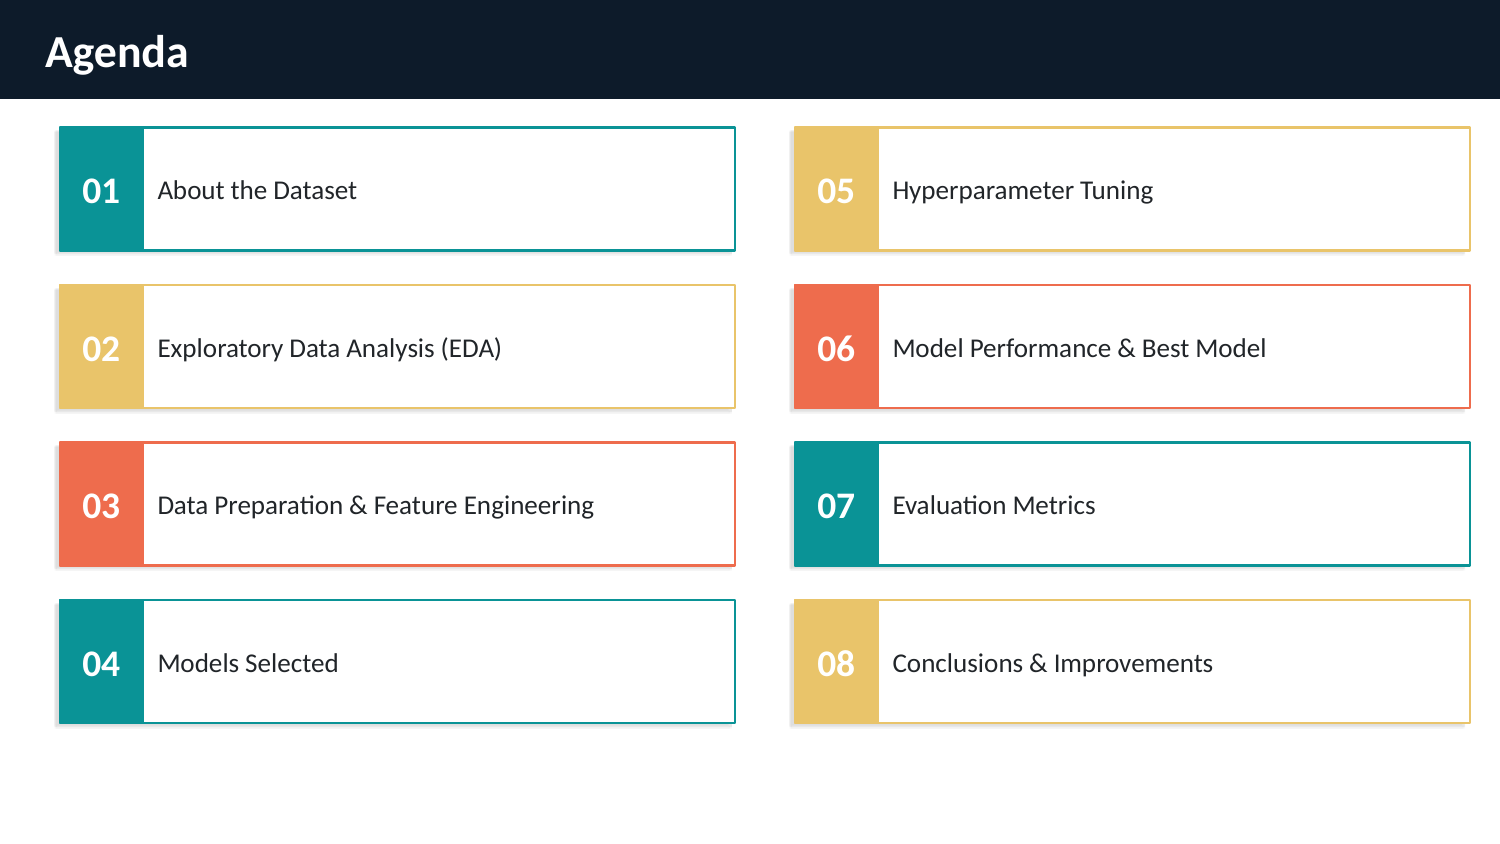

Agenda
01
About the Dataset
05
Hyperparameter Tuning
02
Exploratory Data Analysis (EDA)
06
Model Performance & Best Model
03
Data Preparation & Feature Engineering
07
Evaluation Metrics
04
Models Selected
08
Conclusions & Improvements